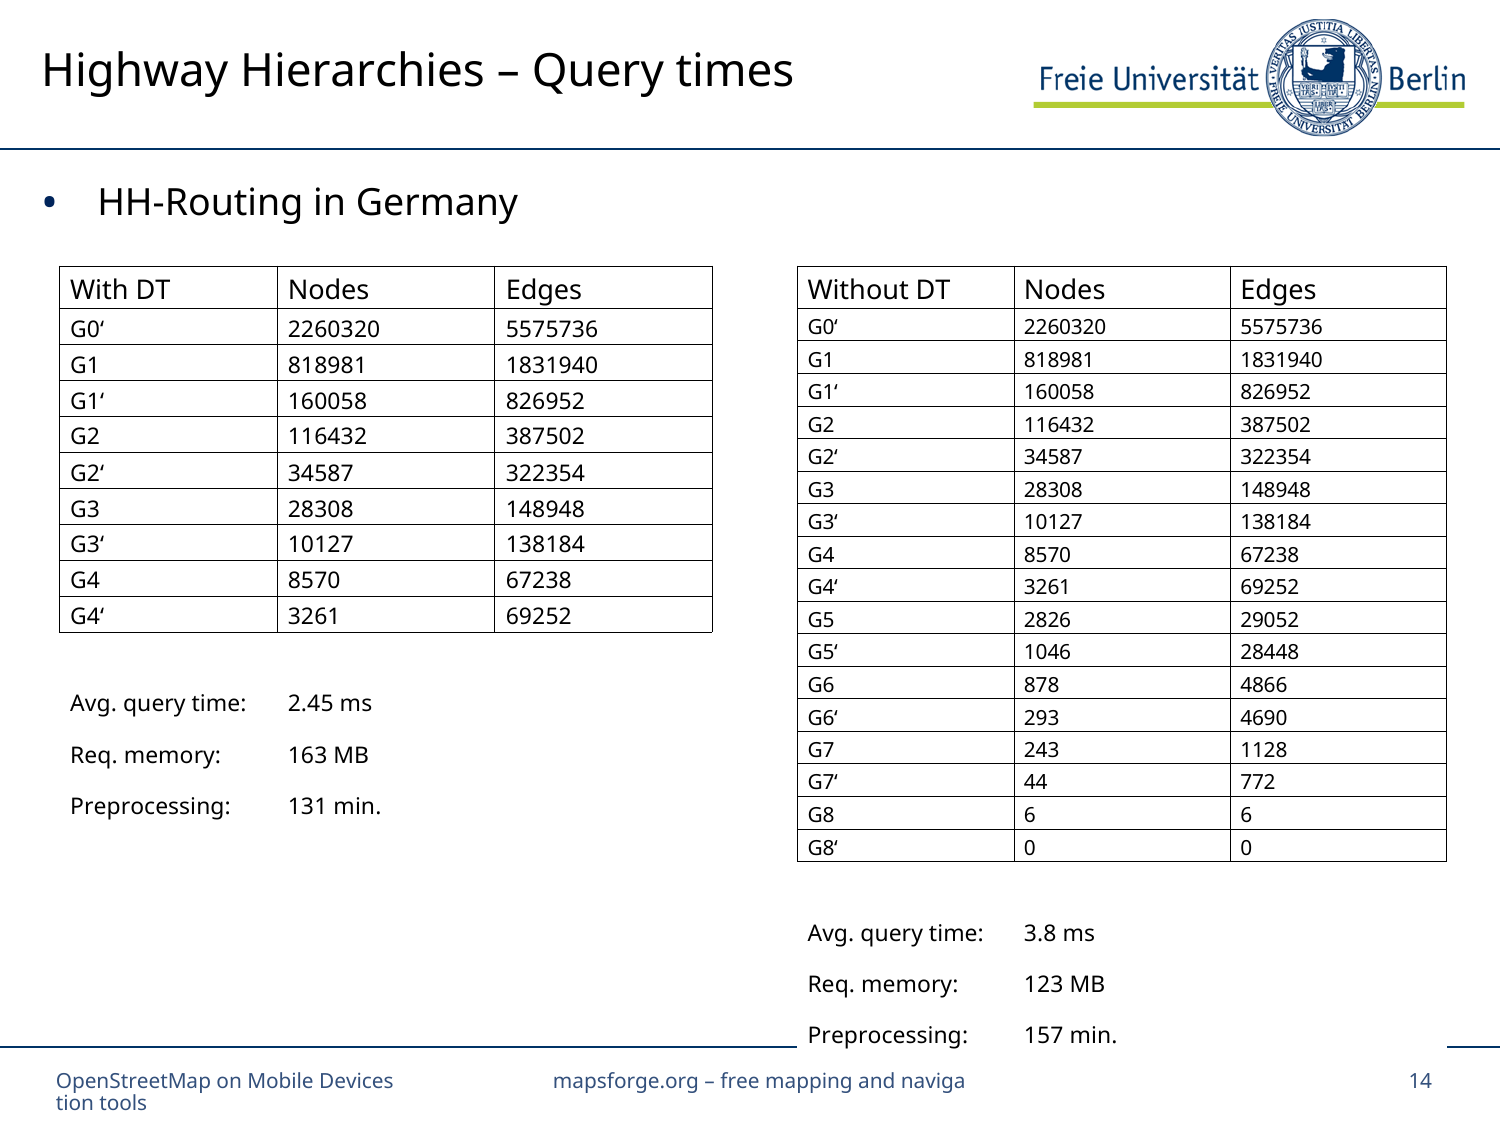

# Highway Hierarchies – Query times
HH-Routing in Germany
| With DT | Nodes | Edges |
| --- | --- | --- |
| G0‘ | 2260320 | 5575736 |
| G1 | 818981 | 1831940 |
| G1‘ | 160058 | 826952 |
| G2 | 116432 | 387502 |
| G2‘ | 34587 | 322354 |
| G3 | 28308 | 148948 |
| G3‘ | 10127 | 138184 |
| G4 | 8570 | 67238 |
| G4‘ | 3261 | 69252 |
| | | |
| Avg. query time: | 2.45 ms | |
| Req. memory: | 163 MB | |
| Preprocessing: | 131 min. | |
| Without DT | Nodes | Edges |
| --- | --- | --- |
| G0‘ | 2260320 | 5575736 |
| G1 | 818981 | 1831940 |
| G1‘ | 160058 | 826952 |
| G2 | 116432 | 387502 |
| G2‘ | 34587 | 322354 |
| G3 | 28308 | 148948 |
| G3‘ | 10127 | 138184 |
| G4 | 8570 | 67238 |
| G4‘ | 3261 | 69252 |
| G5 | 2826 | 29052 |
| G5‘ | 1046 | 28448 |
| G6 | 878 | 4866 |
| G6‘ | 293 | 4690 |
| G7 | 243 | 1128 |
| G7‘ | 44 | 772 |
| G8 | 6 | 6 |
| G8‘ | 0 | 0 |
| | | |
| Avg. query time: | 3.8 ms | |
| Req. memory: | 123 MB | |
| Preprocessing: | 157 min. | |
OpenStreetMap on Mobile Devices mapsforge.org – free mapping and navigation tools
14